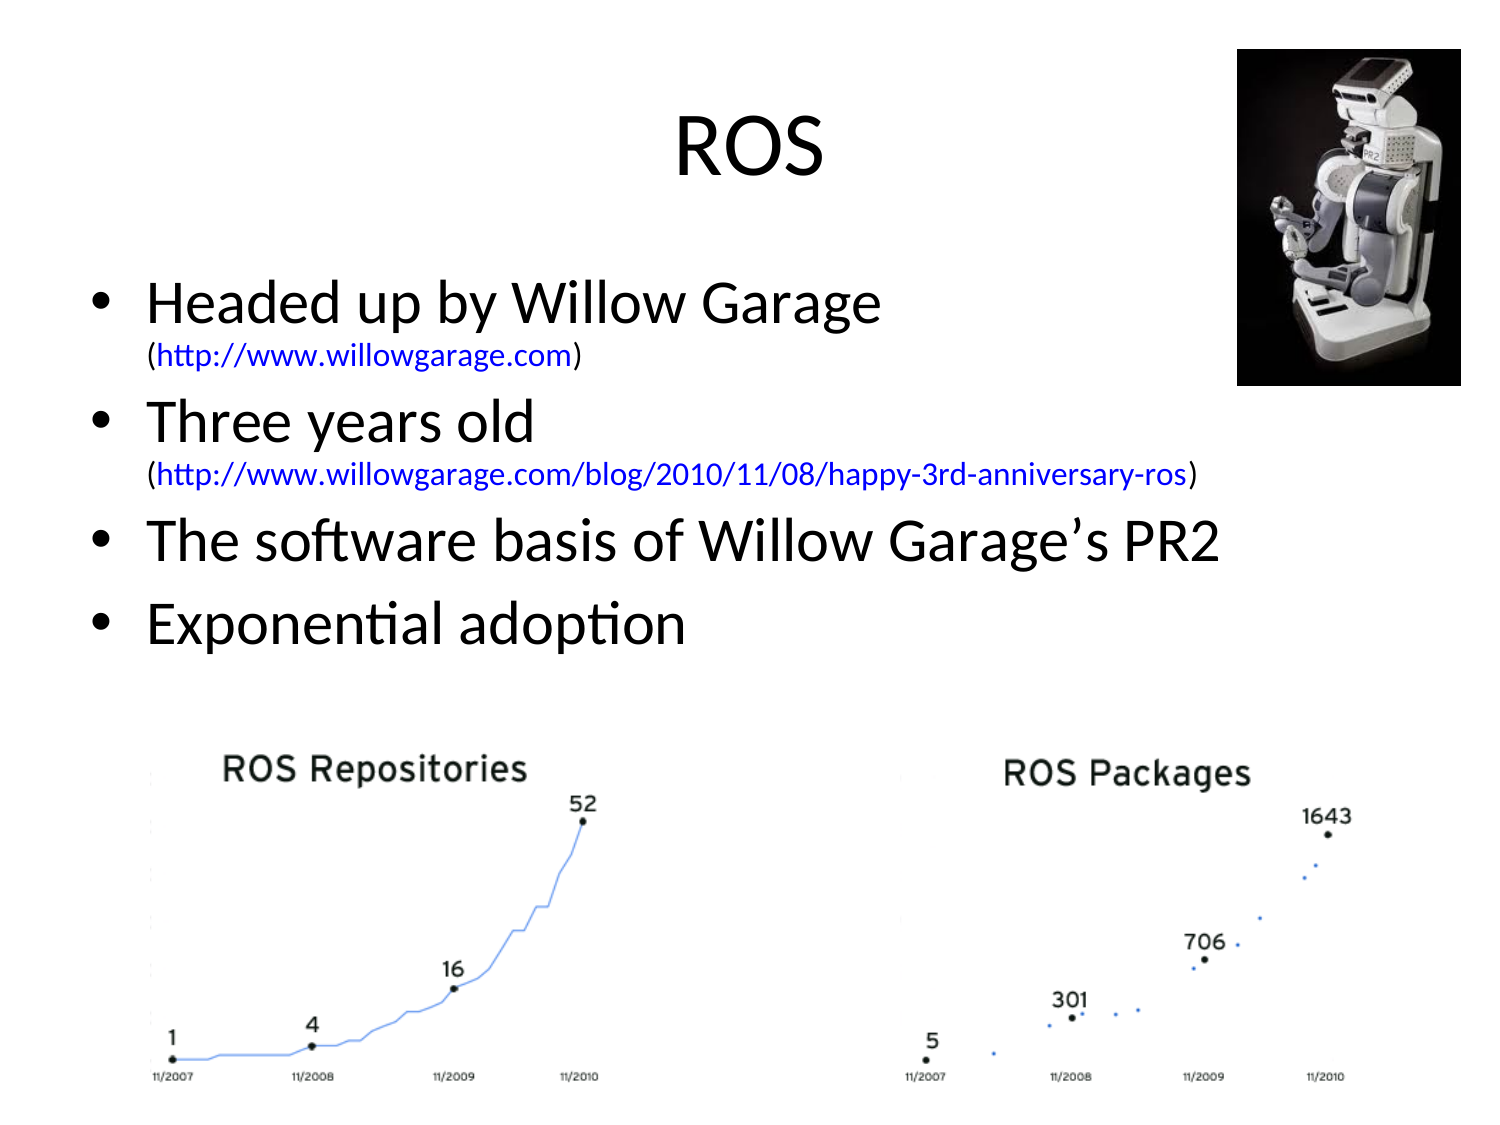

# ROS
Headed up by Willow Garage
(http://www.willowgarage.com)
Three years old
(http://www.willowgarage.com/blog/2010/11/08/happy-3rd-anniversary-ros)
The software basis of Willow Garage’s PR2
Exponential adoption